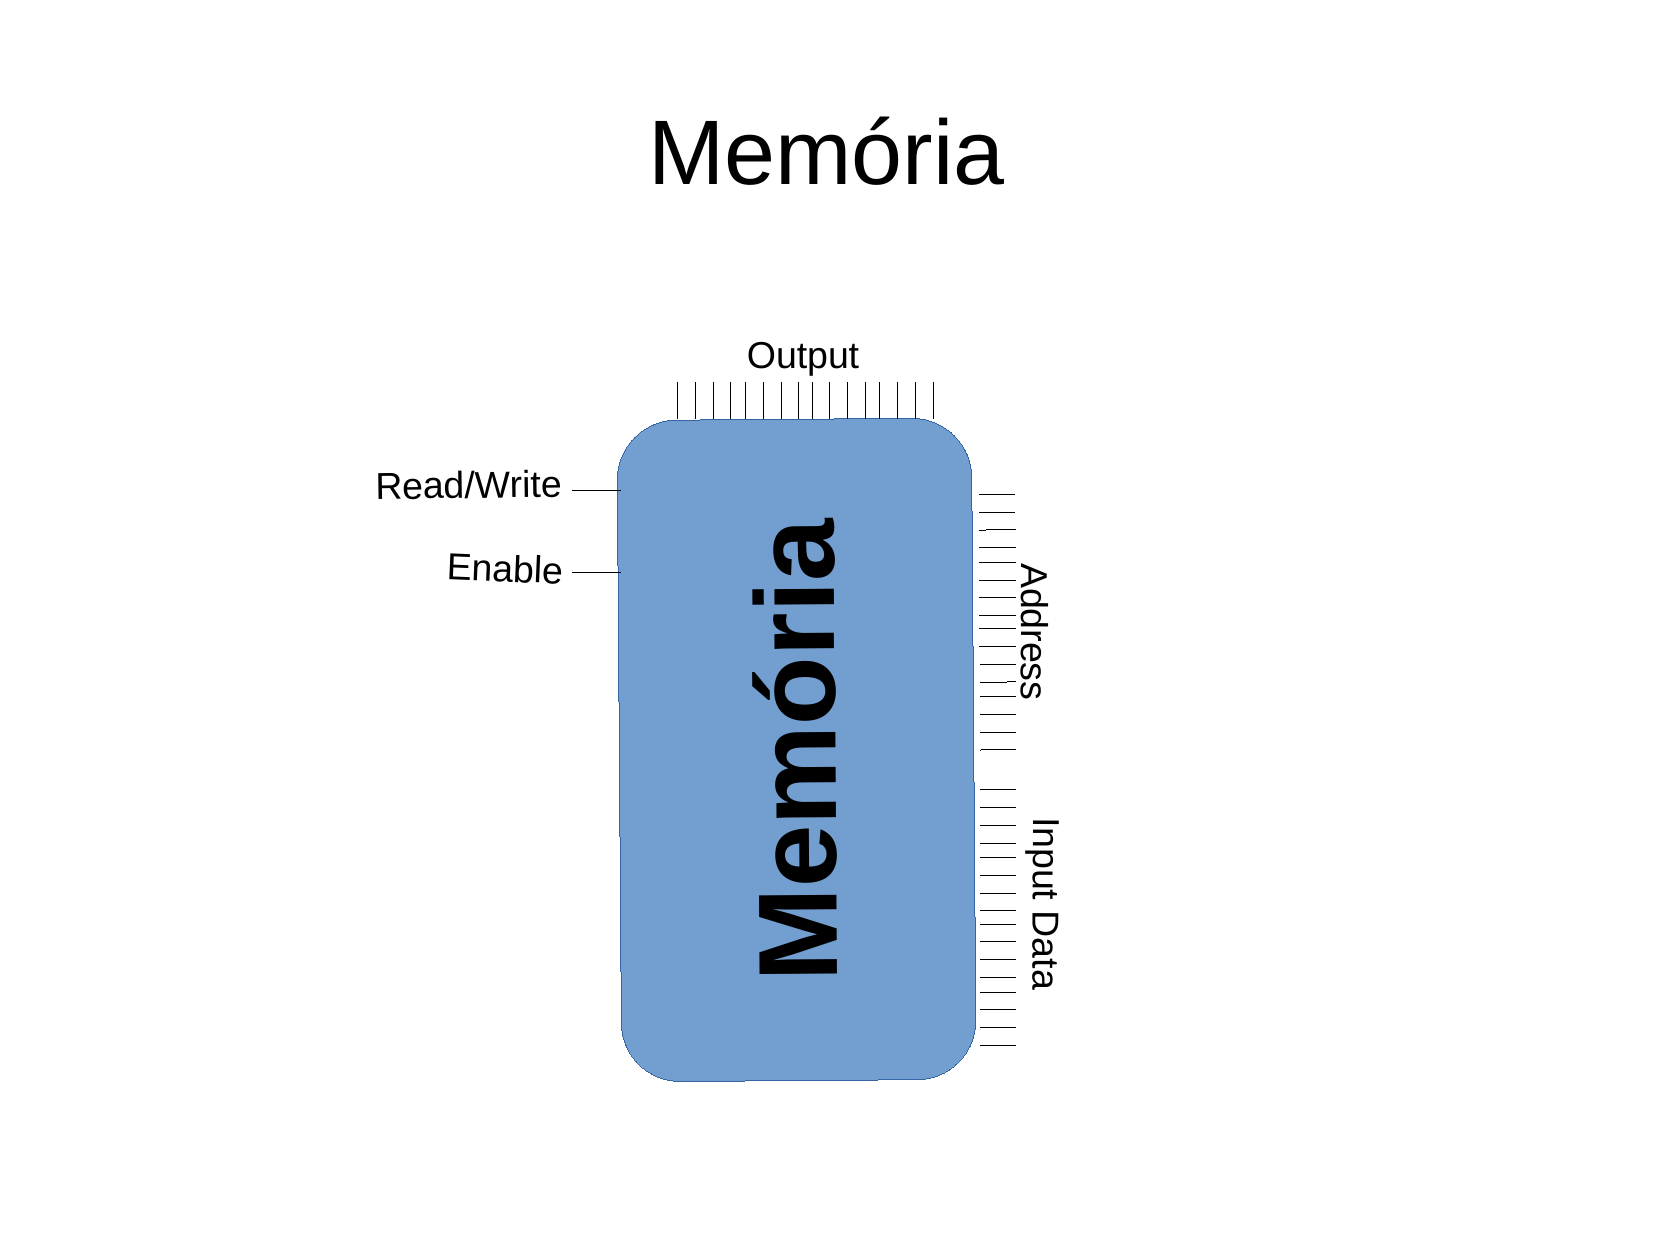

# Memória
Output
Read/Write
Enable
Memória
Address
Input Data